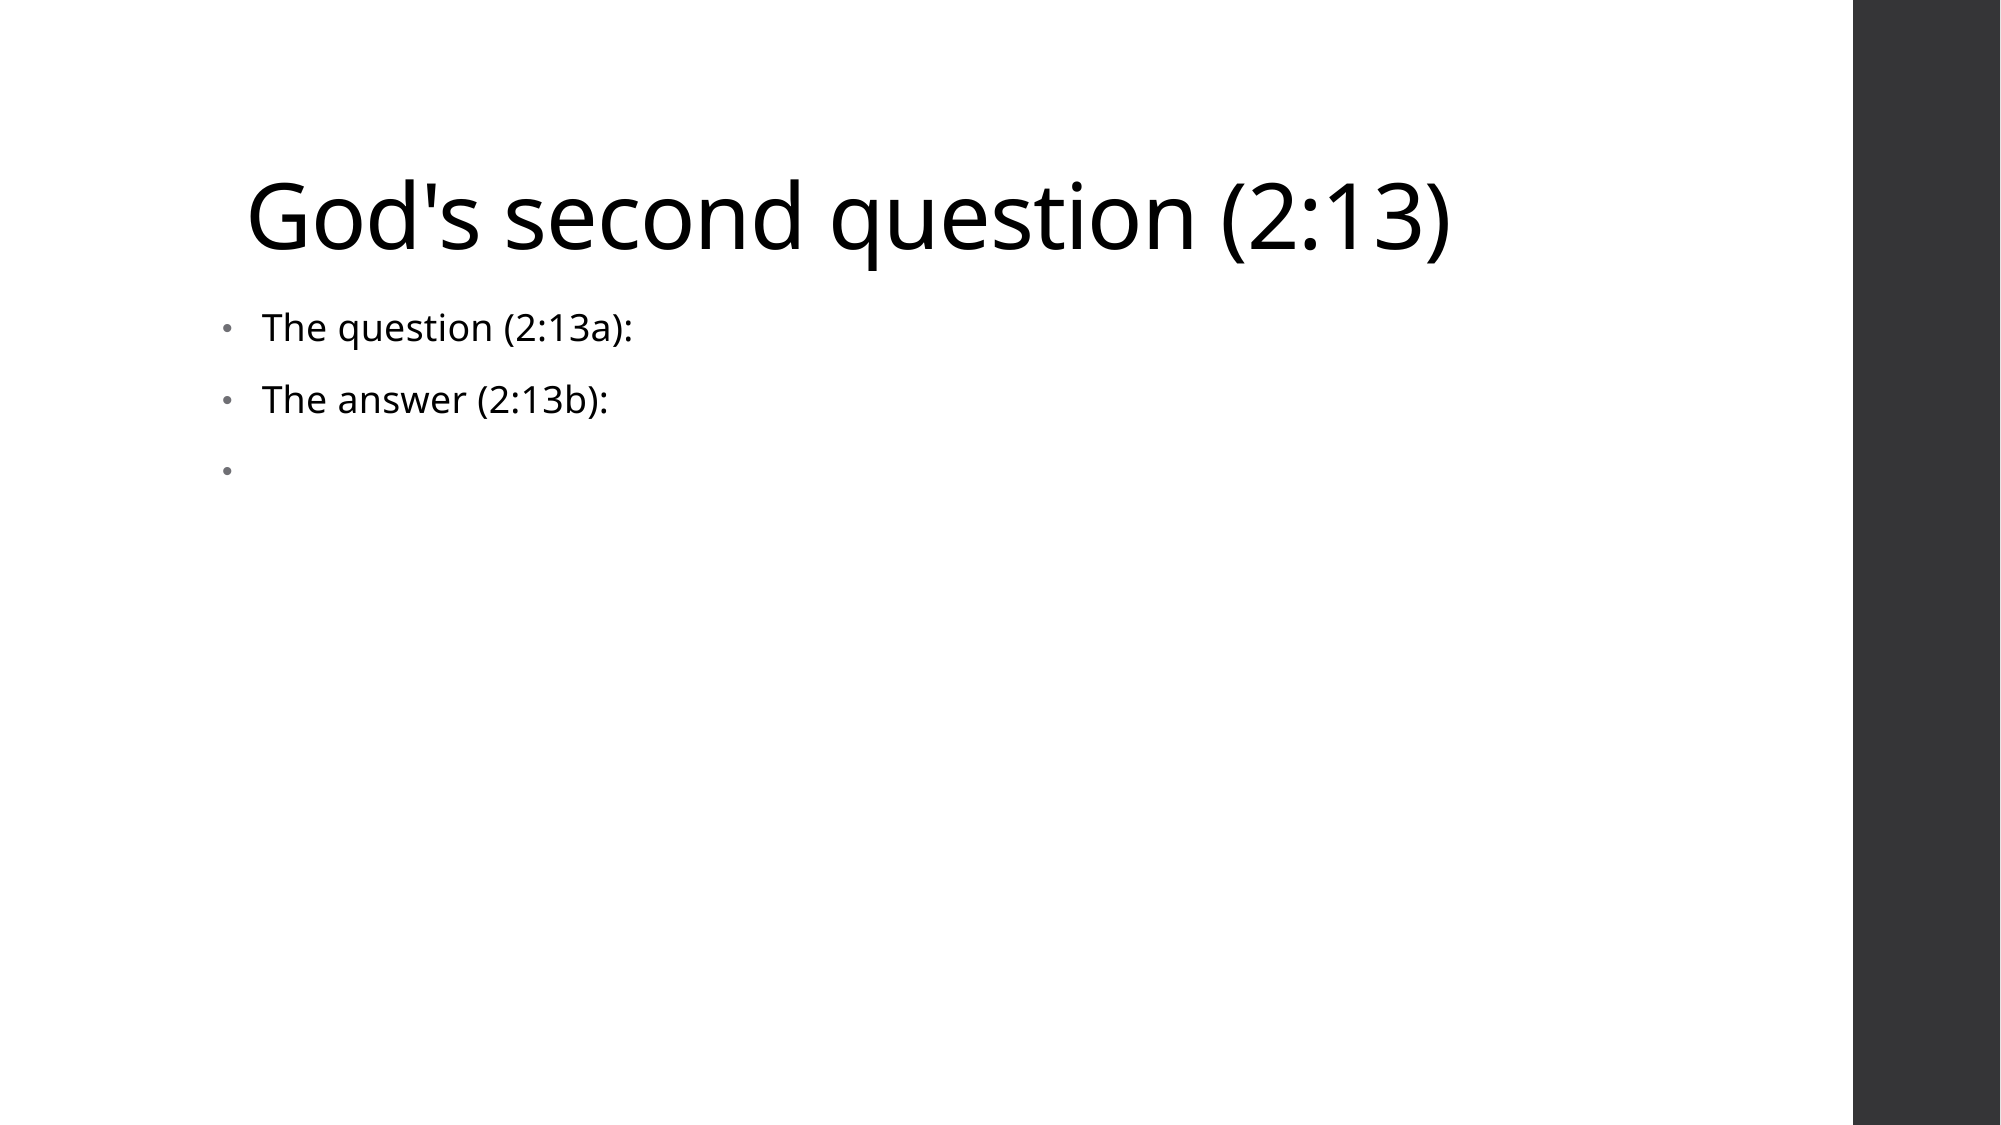

# God's second question (2:13)
 The question (2:13a):
 The answer (2:13b):